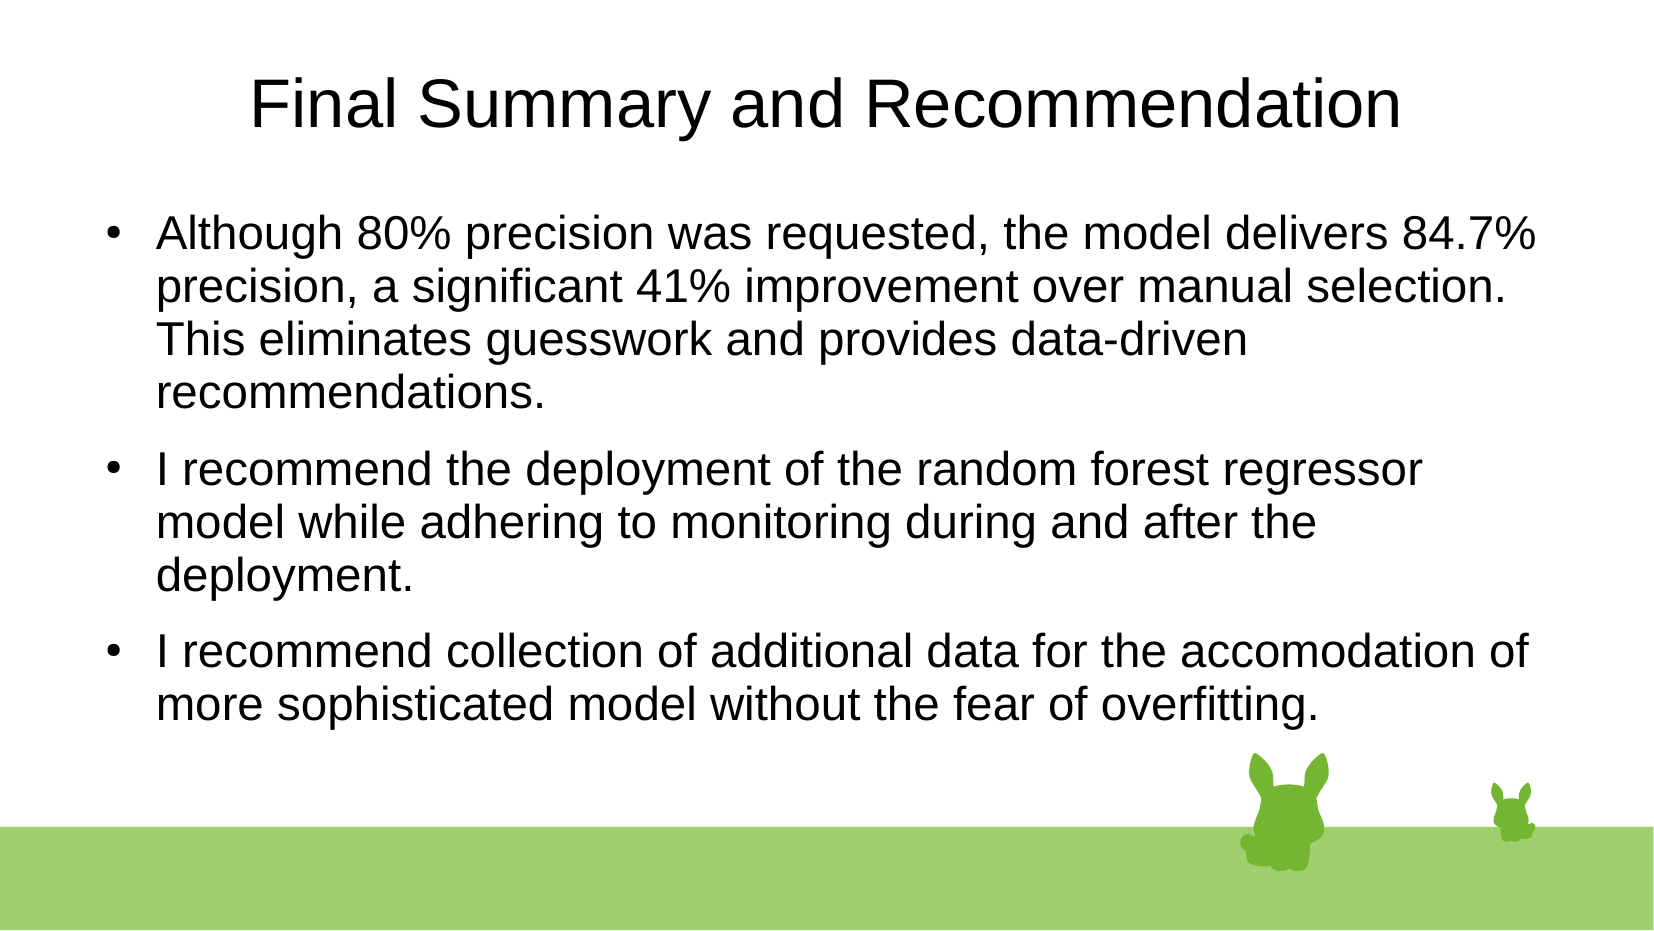

# Final Summary and Recommendation
Although 80% precision was requested, the model delivers 84.7% precision, a significant 41% improvement over manual selection. This eliminates guesswork and provides data-driven recommendations.
I recommend the deployment of the random forest regressor model while adhering to monitoring during and after the deployment.
I recommend collection of additional data for the accomodation of more sophisticated model without the fear of overfitting.